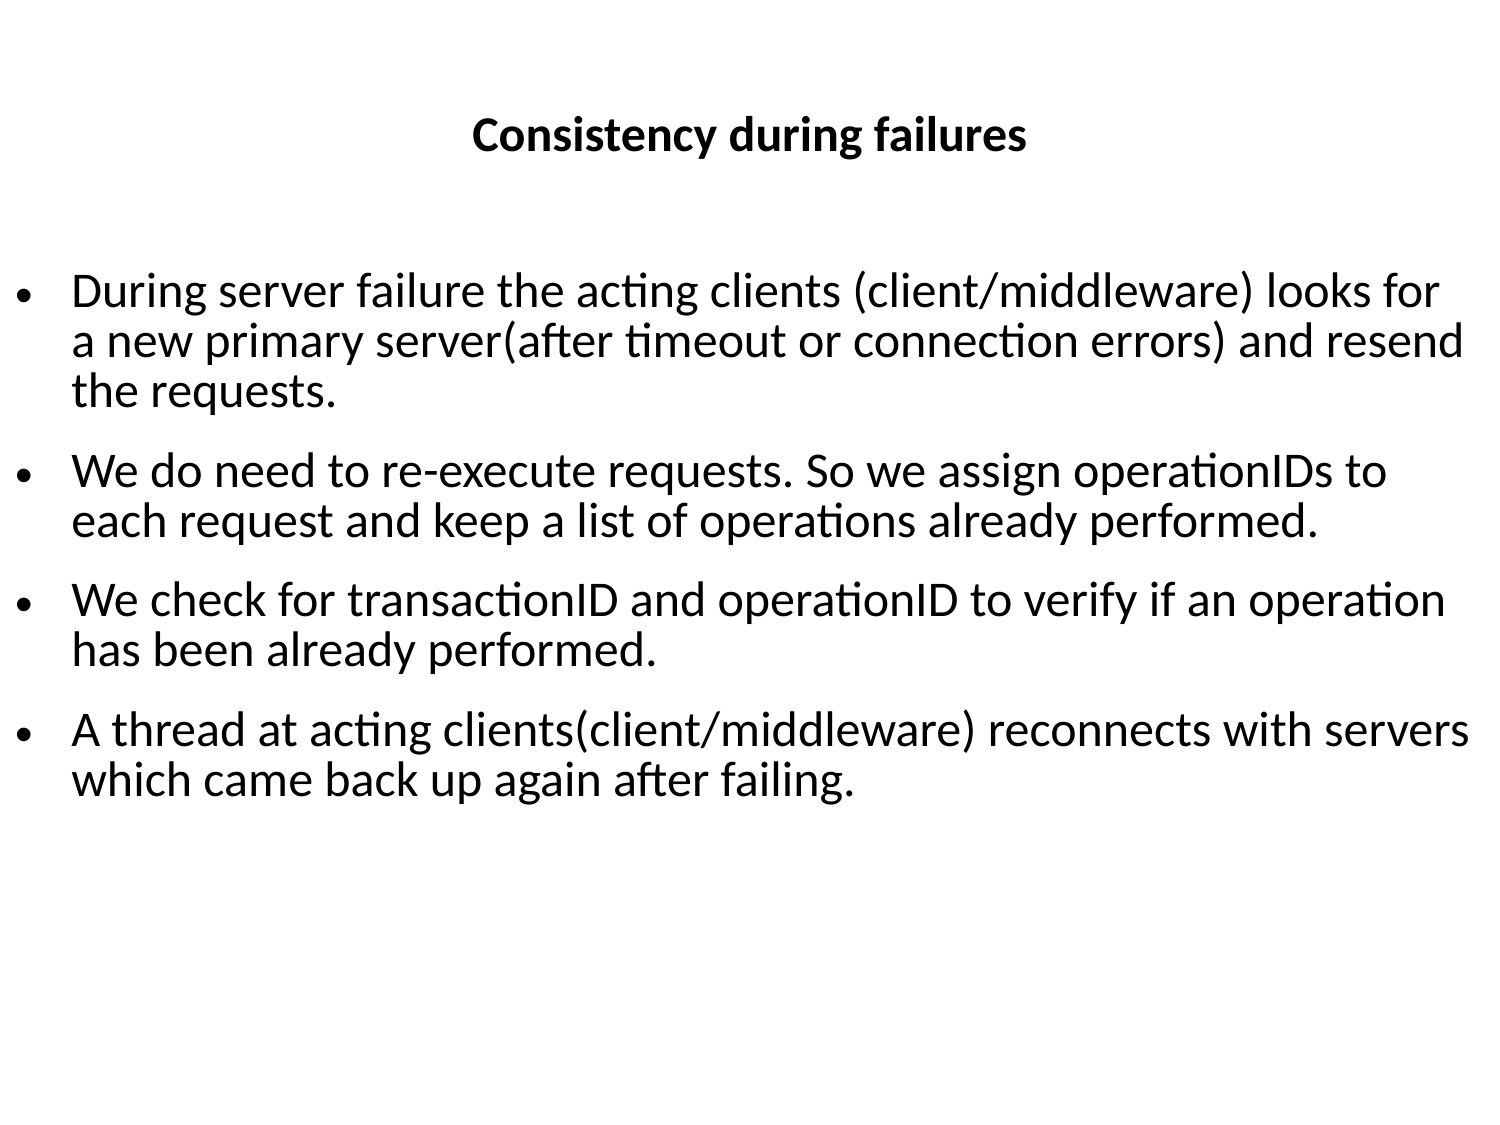

# Consistency during failures
During server failure the acting clients (client/middleware) looks for a new primary server(after timeout or connection errors) and resend the requests.
We do need to re-execute requests. So we assign operationIDs to each request and keep a list of operations already performed.
We check for transactionID and operationID to verify if an operation has been already performed.
A thread at acting clients(client/middleware) reconnects with servers which came back up again after failing.